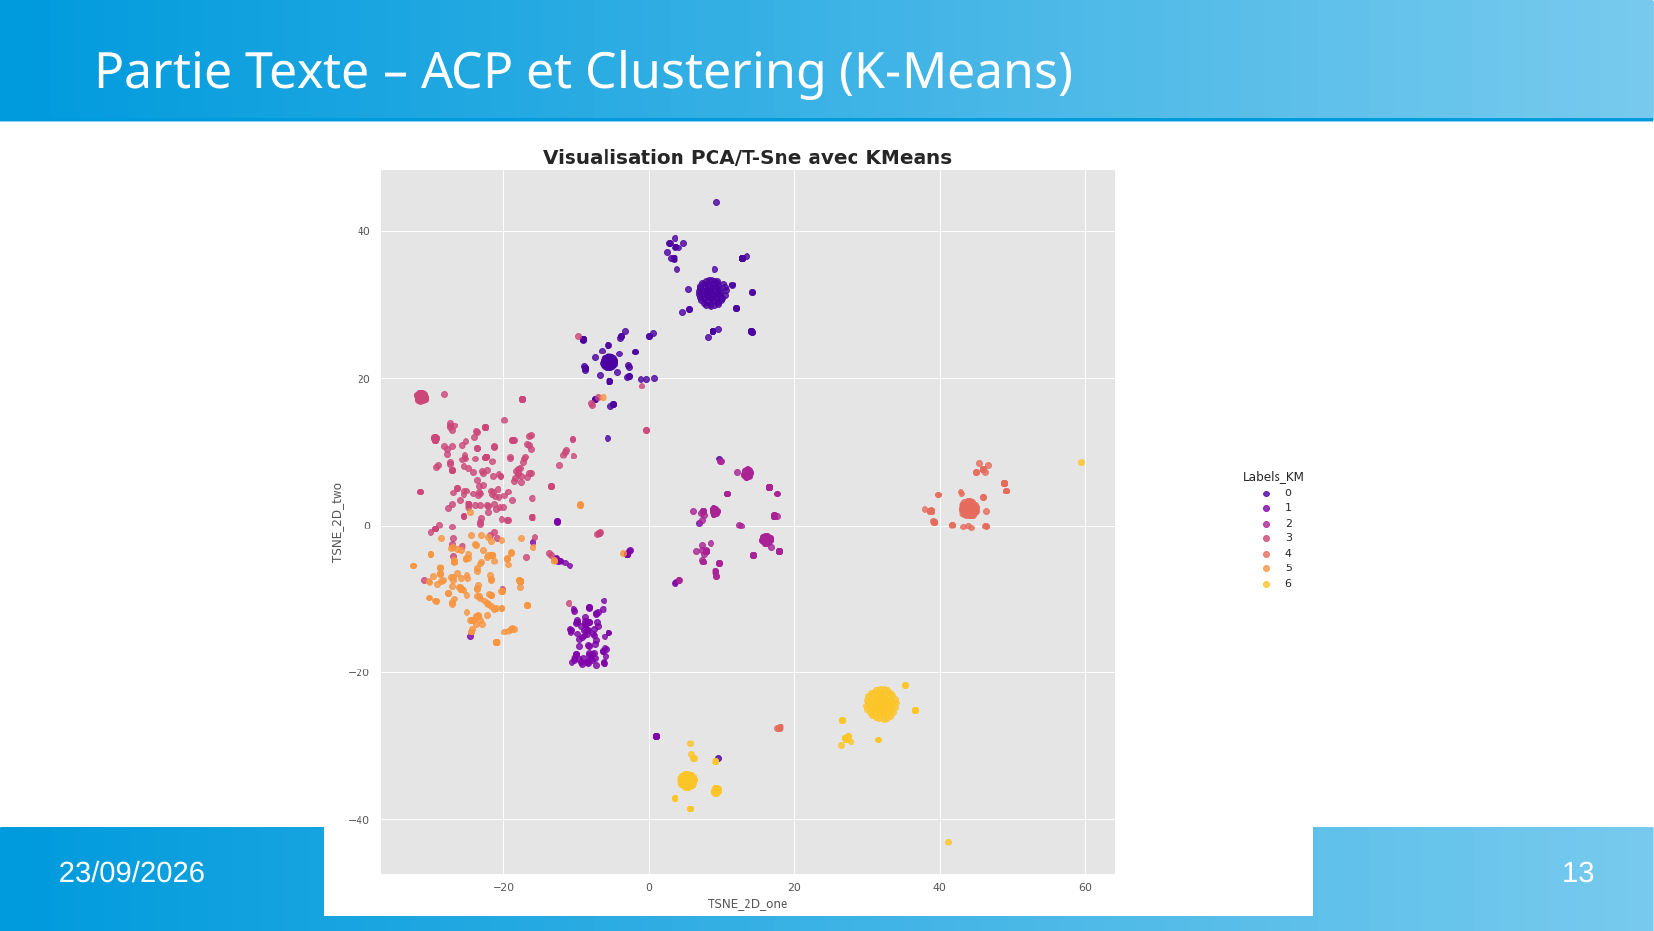

# Partie Texte – ACP et Clustering (K-Means)
13